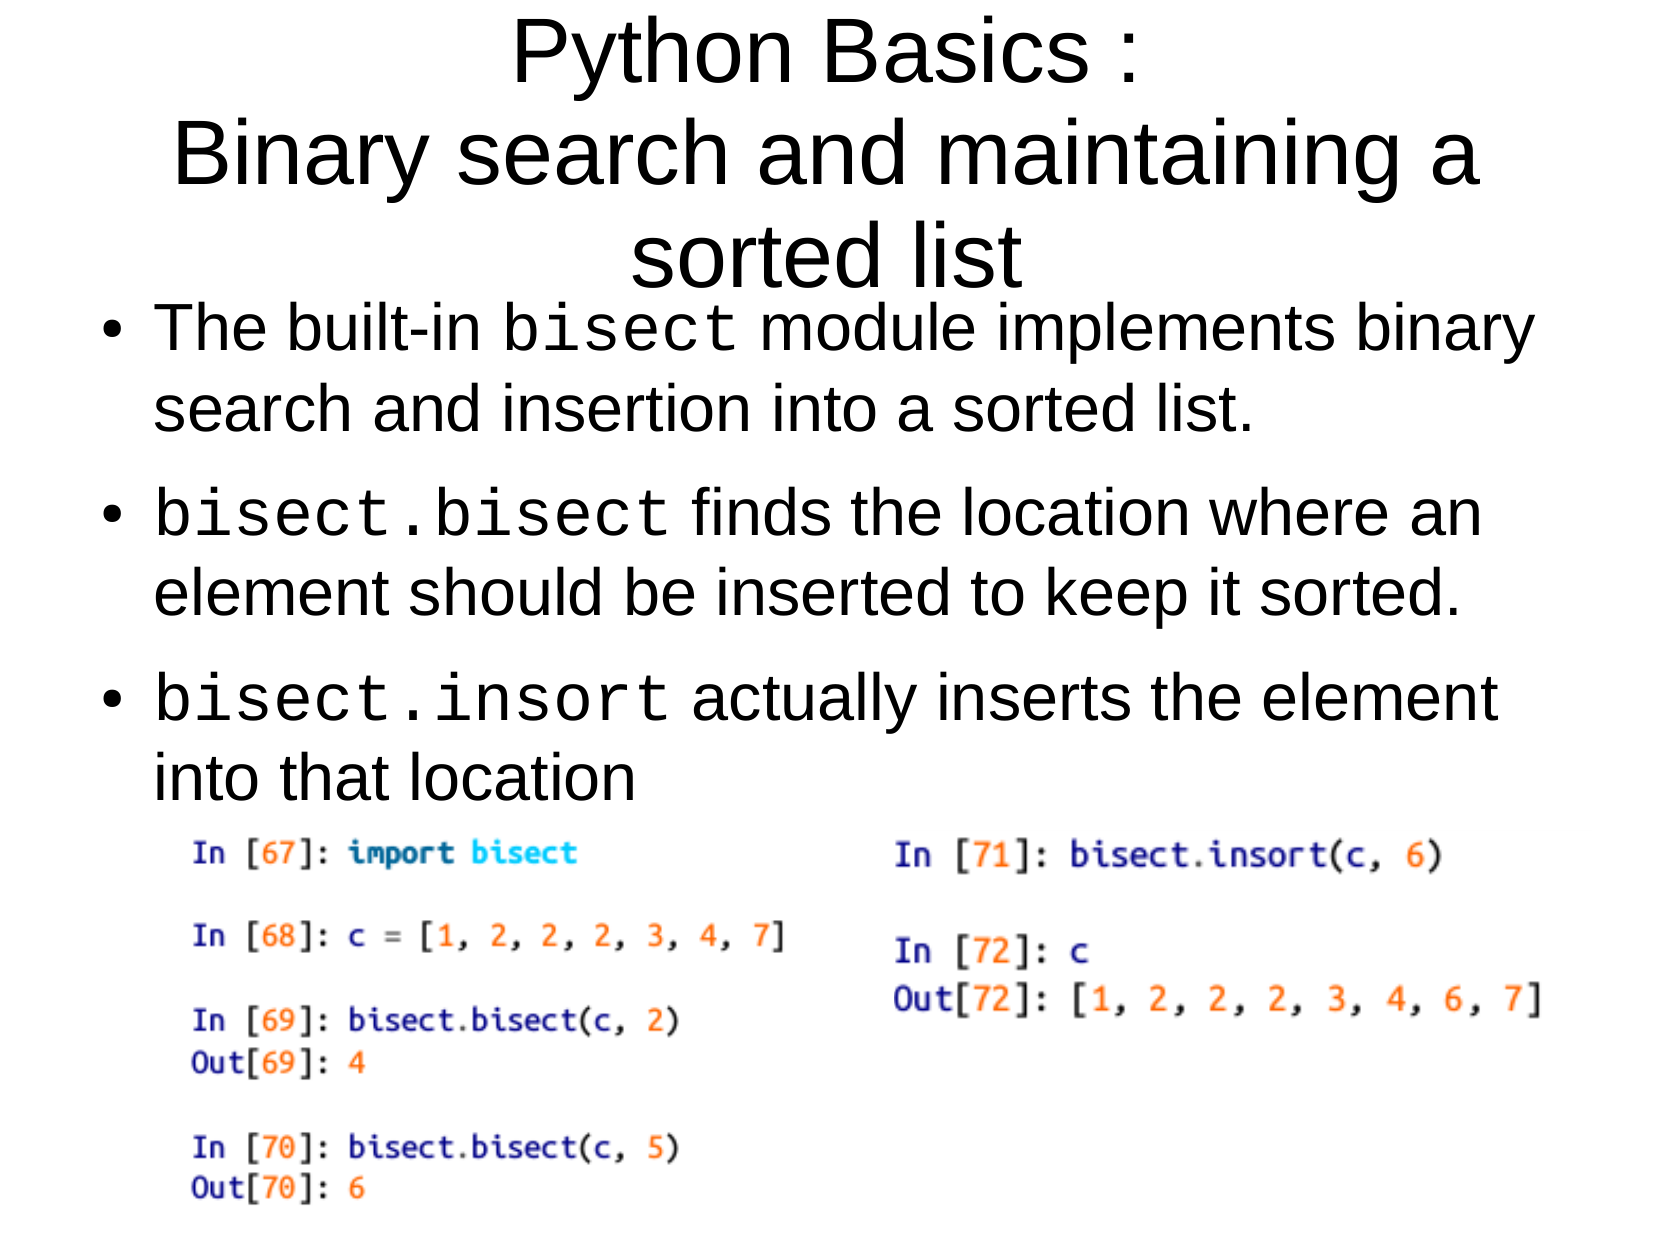

# Python Basics : Binary search and maintaining a sorted list
The built-in bisect module implements binary search and insertion into a sorted list.
bisect.bisect finds the location where an element should be inserted to keep it sorted.
bisect.insort actually inserts the element into that location